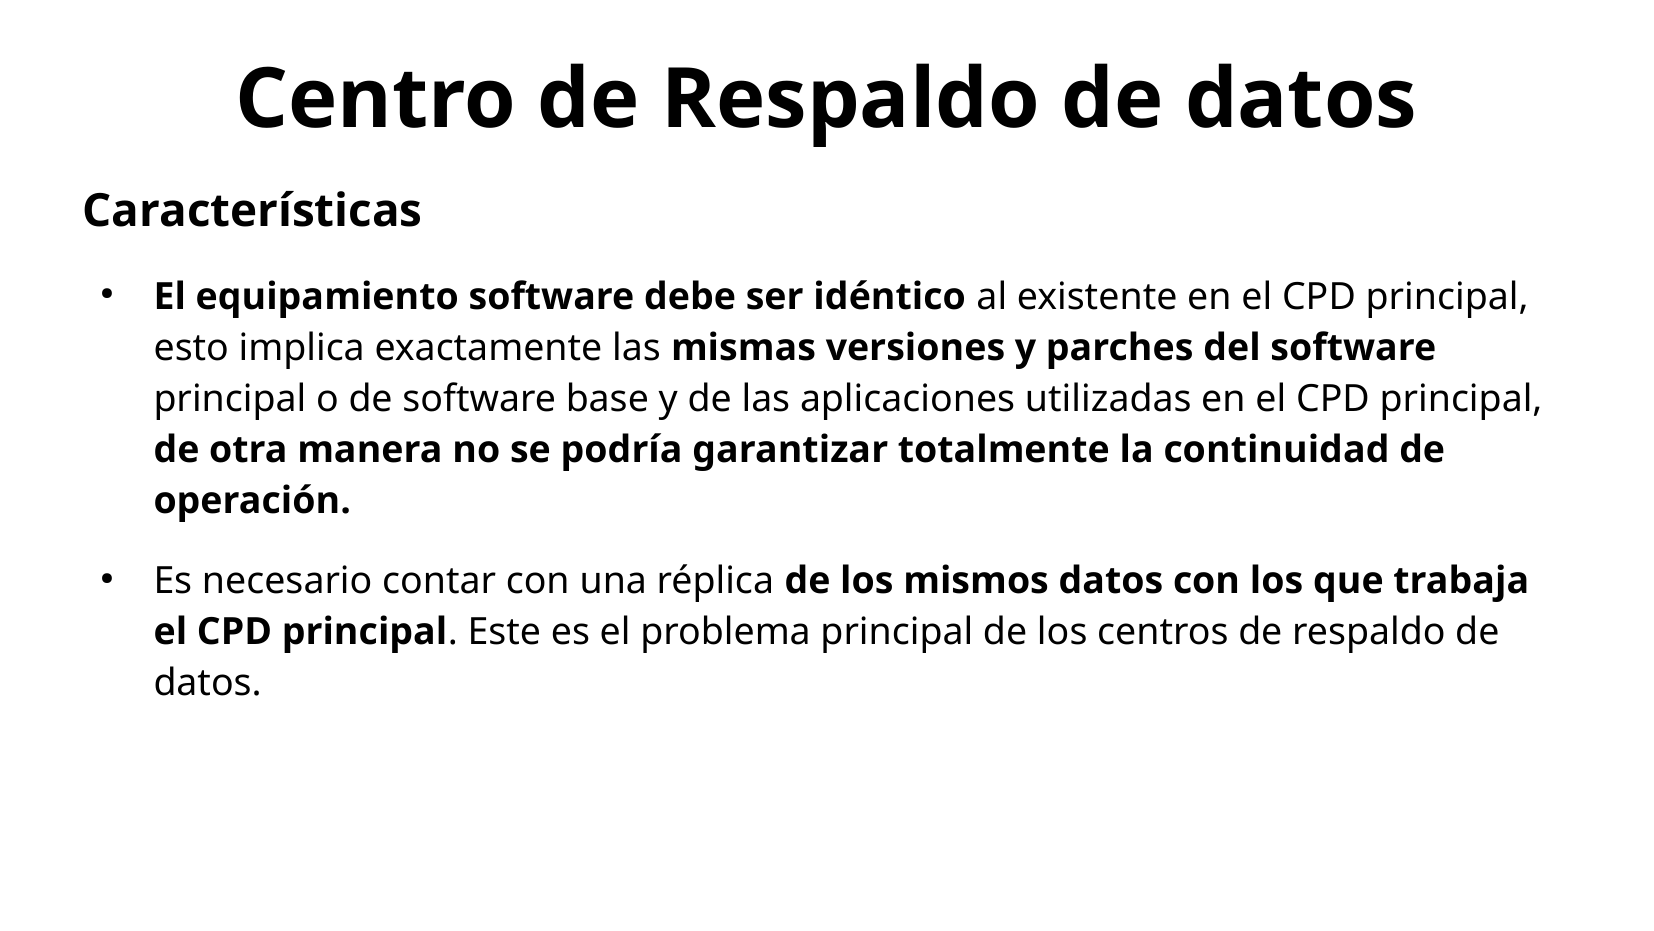

# Centro de Respaldo de datos
Características
El equipamiento software debe ser idéntico al existente en el CPD principal, esto implica exactamente las mismas versiones y parches del software principal o de software base y de las aplicaciones utilizadas en el CPD principal, de otra manera no se podría garantizar totalmente la continuidad de operación.
Es necesario contar con una réplica de los mismos datos con los que trabaja el CPD principal. Este es el problema principal de los centros de respaldo de datos.